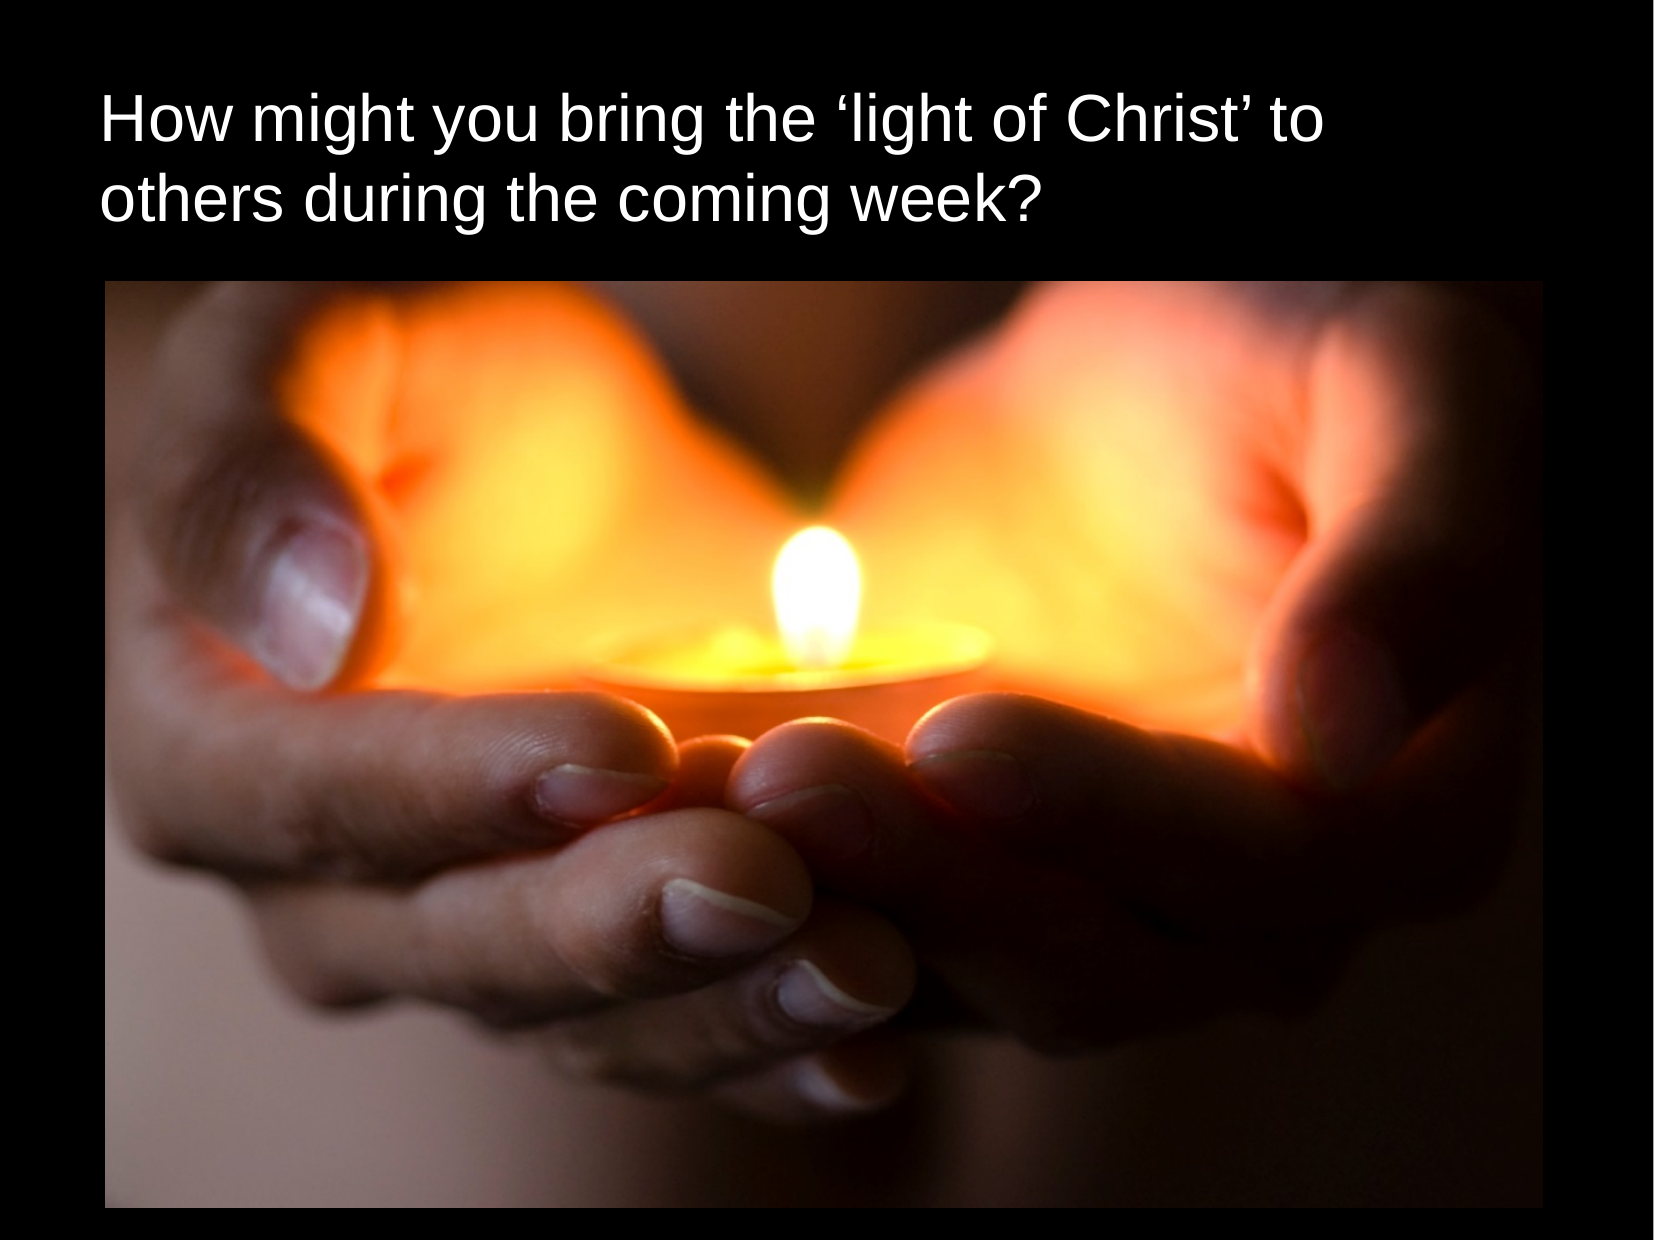

How might you bring the ‘light of Christ’ to others during the coming week?